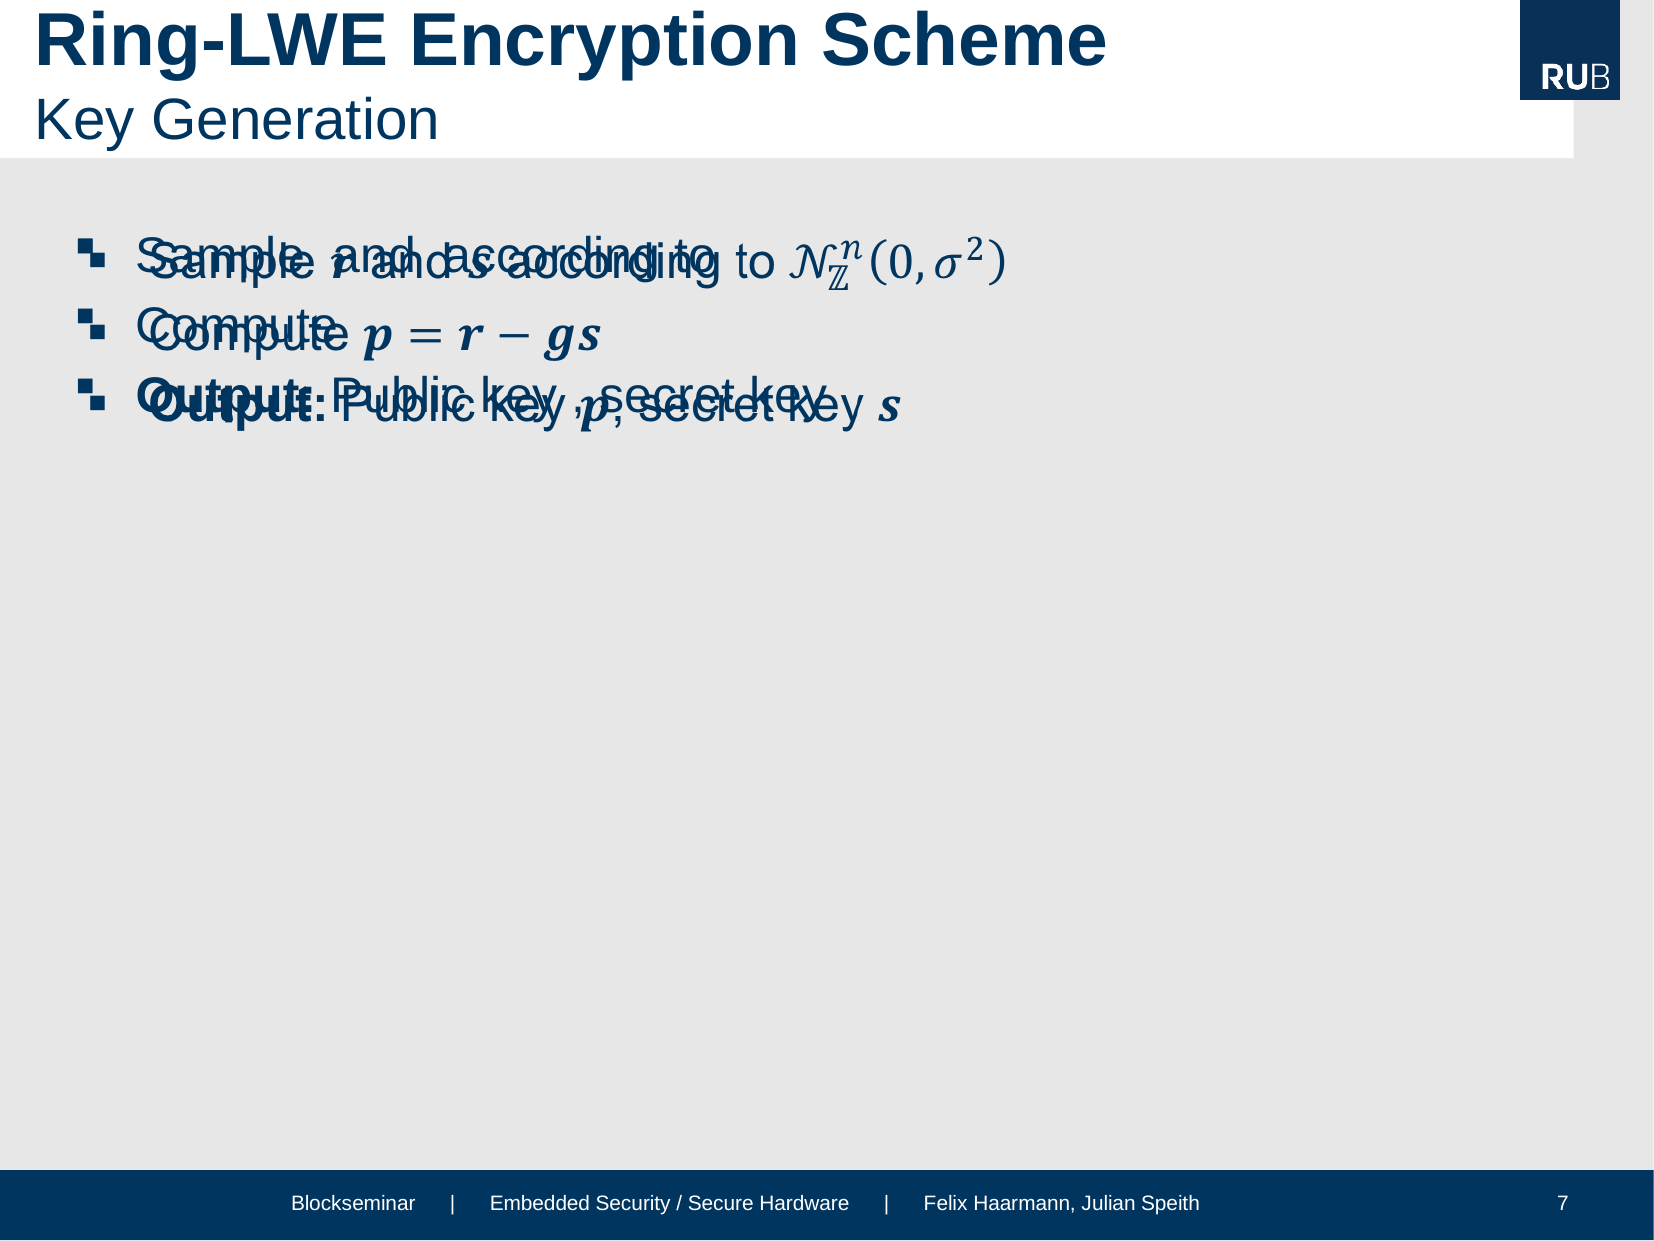

Ring-LWE Encryption Scheme
Key Generation
# Sample and according to
Compute
Output: Public key , secret key